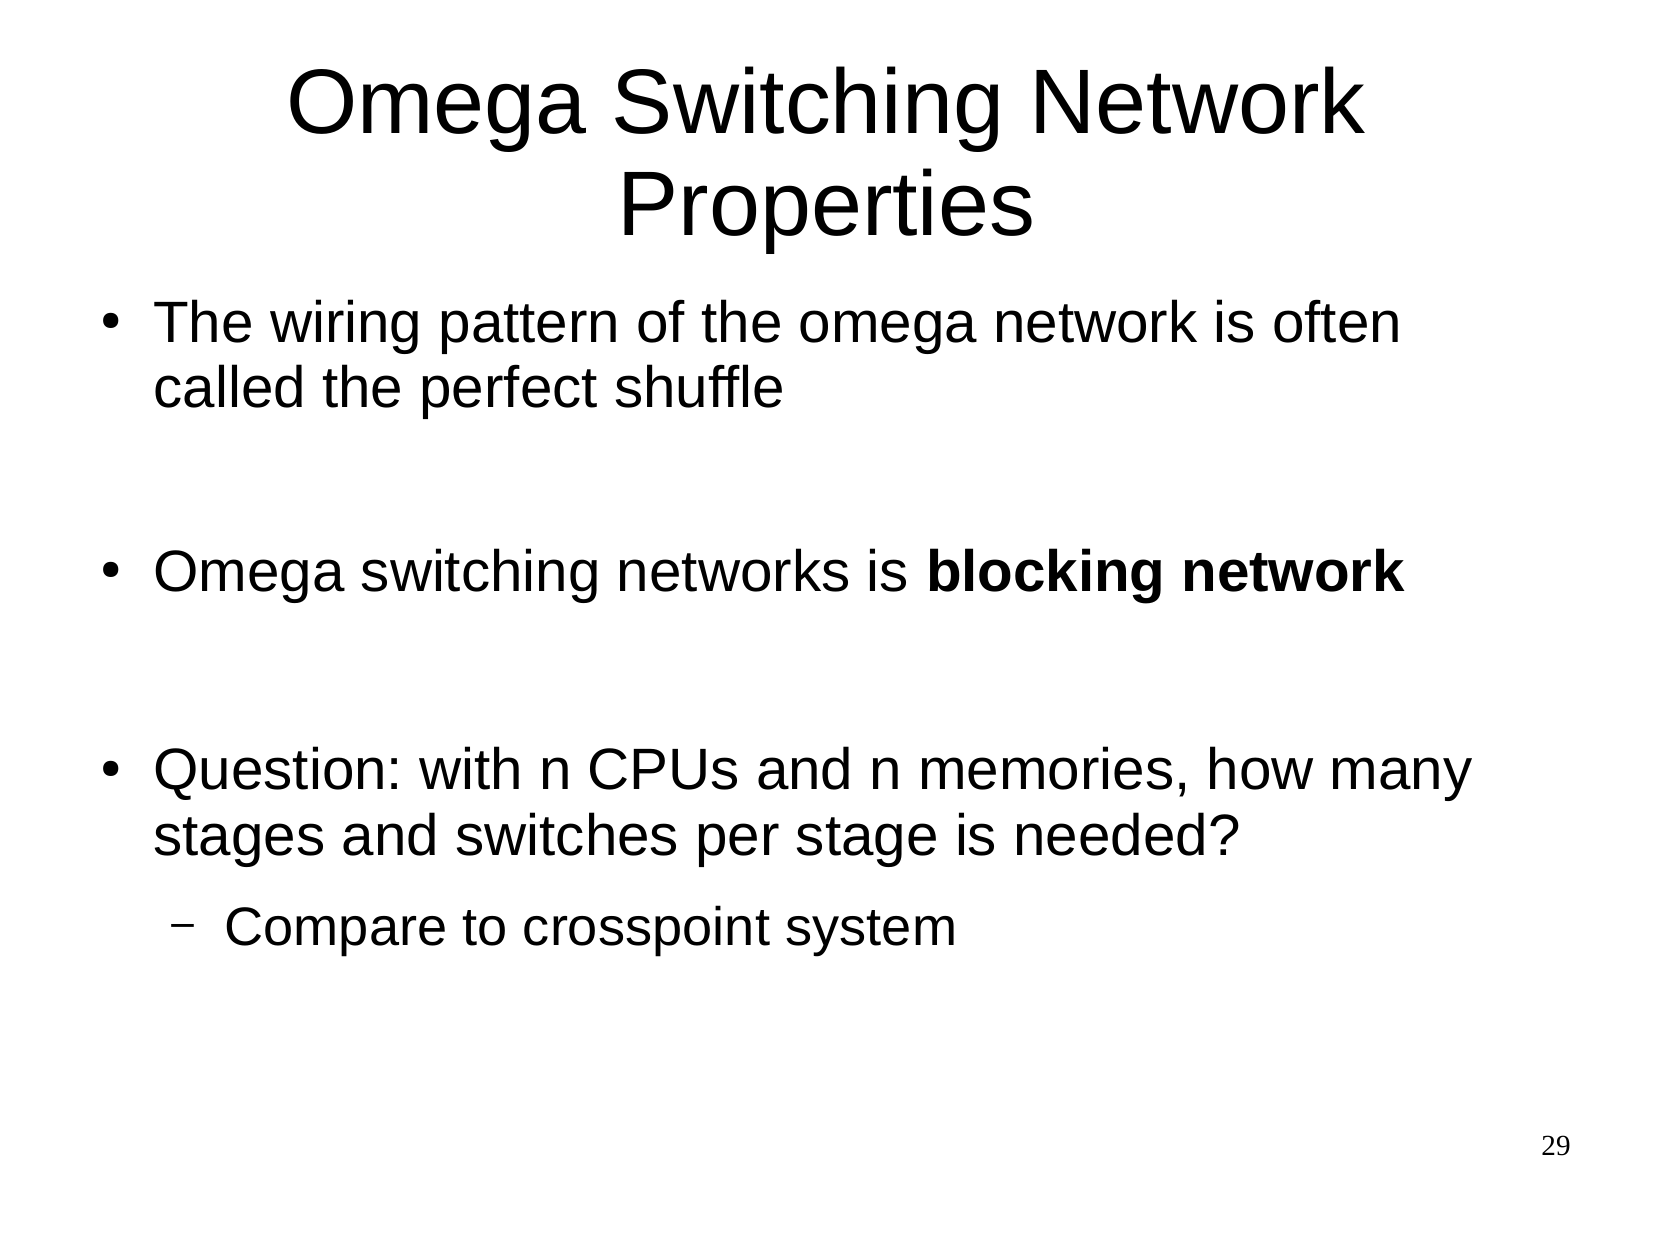

# Omega Switching Network Properties
The wiring pattern of the omega network is often called the perfect shuffle
Omega switching networks is blocking network
Question: with n CPUs and n memories, how many stages and switches per stage is needed?
Compare to crosspoint system
29